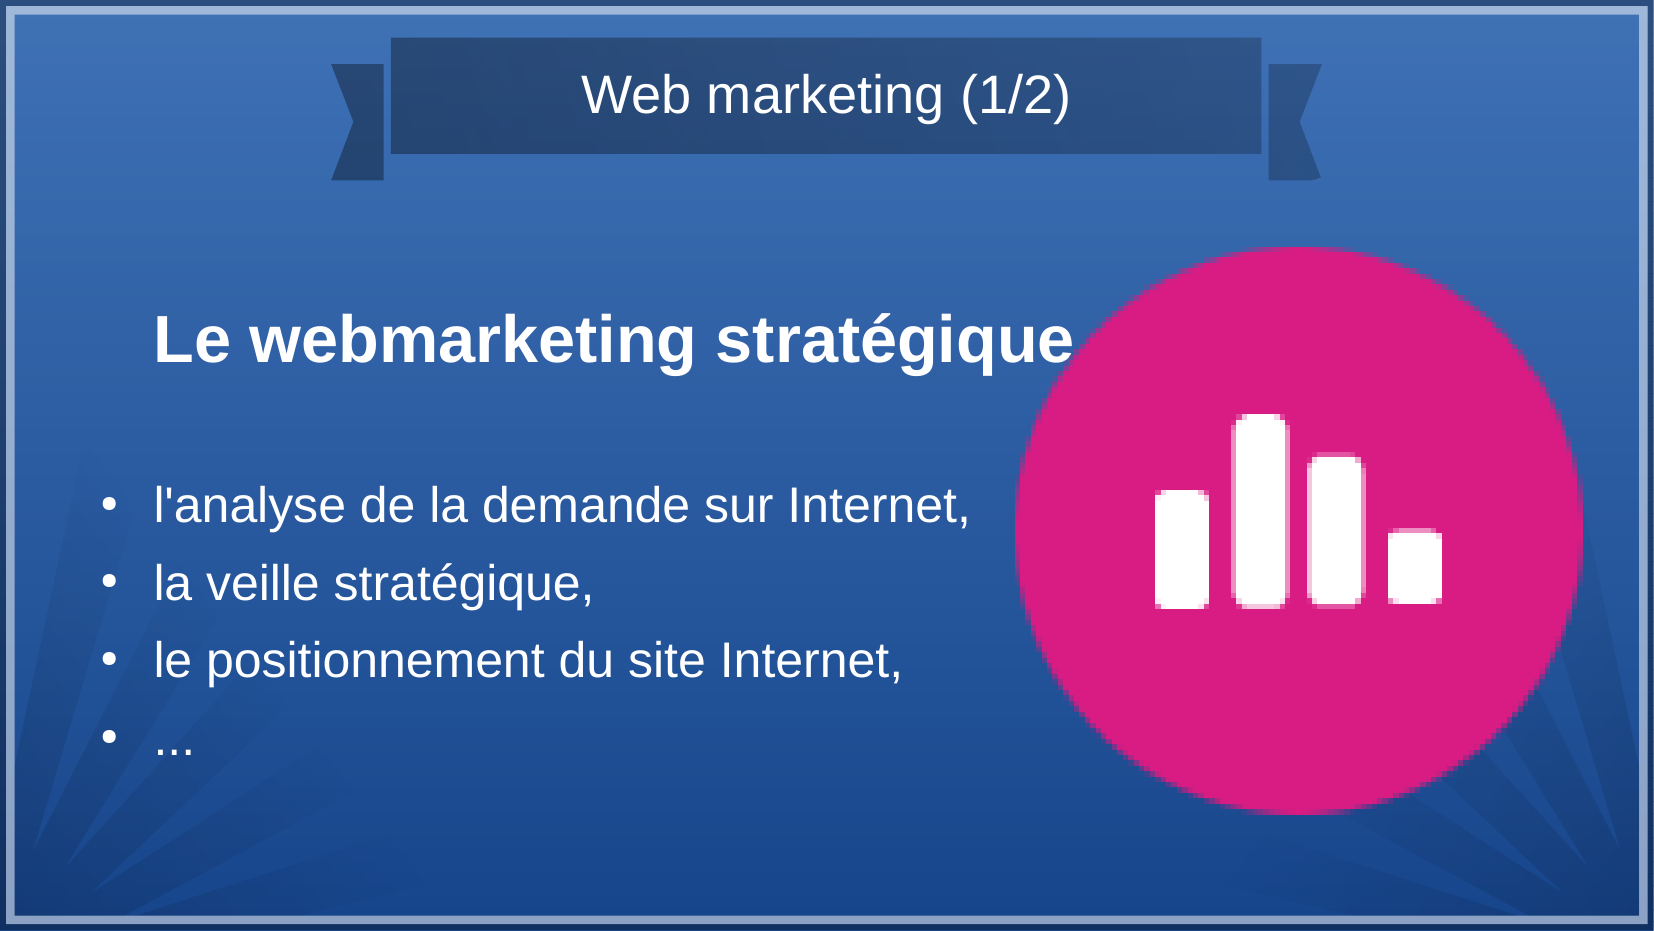

# Web marketing (1/2)
Le webmarketing stratégique
l'analyse de la demande sur Internet,
la veille stratégique,
le positionnement du site Internet,
...